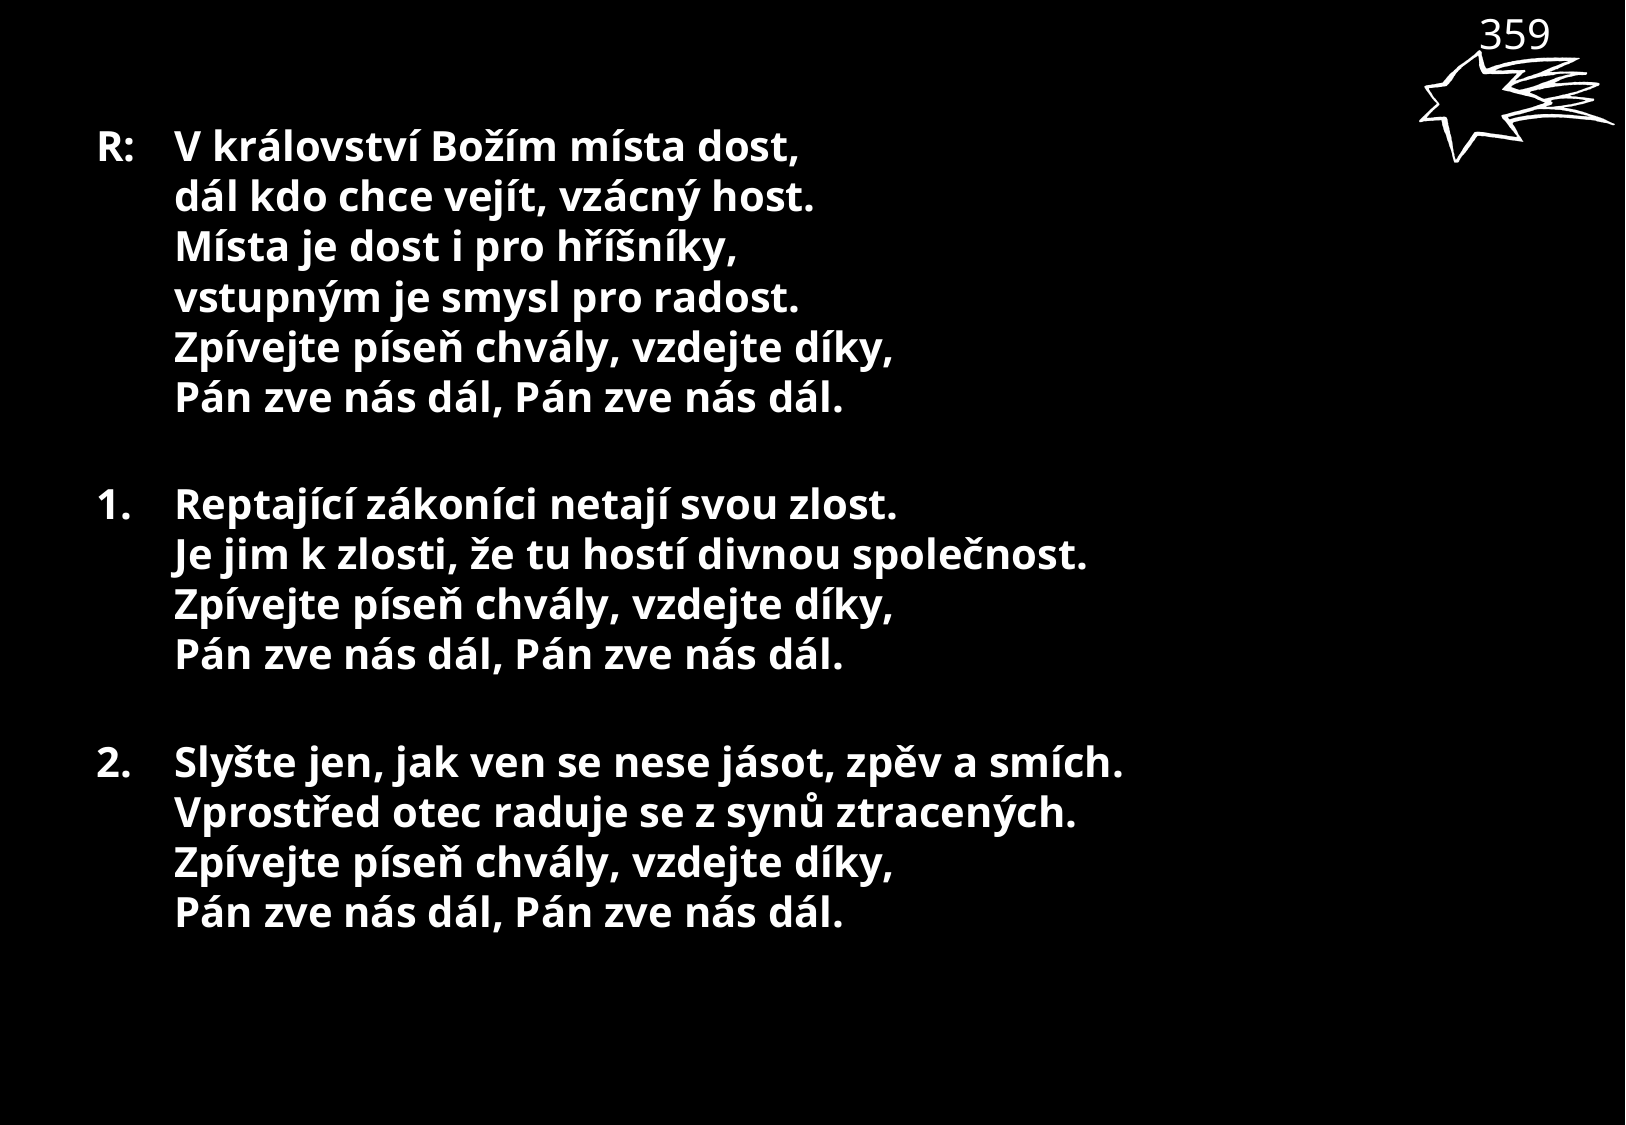

359
# R: 	V království Božím místa dost, dál kdo chce vejít, vzácný host. Místa je dost i pro hříšníky, vstupným je smysl pro radost. Zpívejte píseň chvály, vzdejte díky, Pán zve nás dál, Pán zve nás dál.
1. 	Reptající zákoníci netají svou zlost.
Je jim k zlosti, že tu hostí divnou společnost.
Zpívejte píseň chvály, vzdejte díky,
Pán zve nás dál, Pán zve nás dál.
2. 	Slyšte jen, jak ven se nese jásot, zpěv a smích.
Vprostřed otec raduje se z synů ztracených.
Zpívejte píseň chvály, vzdejte díky,
Pán zve nás dál, Pán zve nás dál.